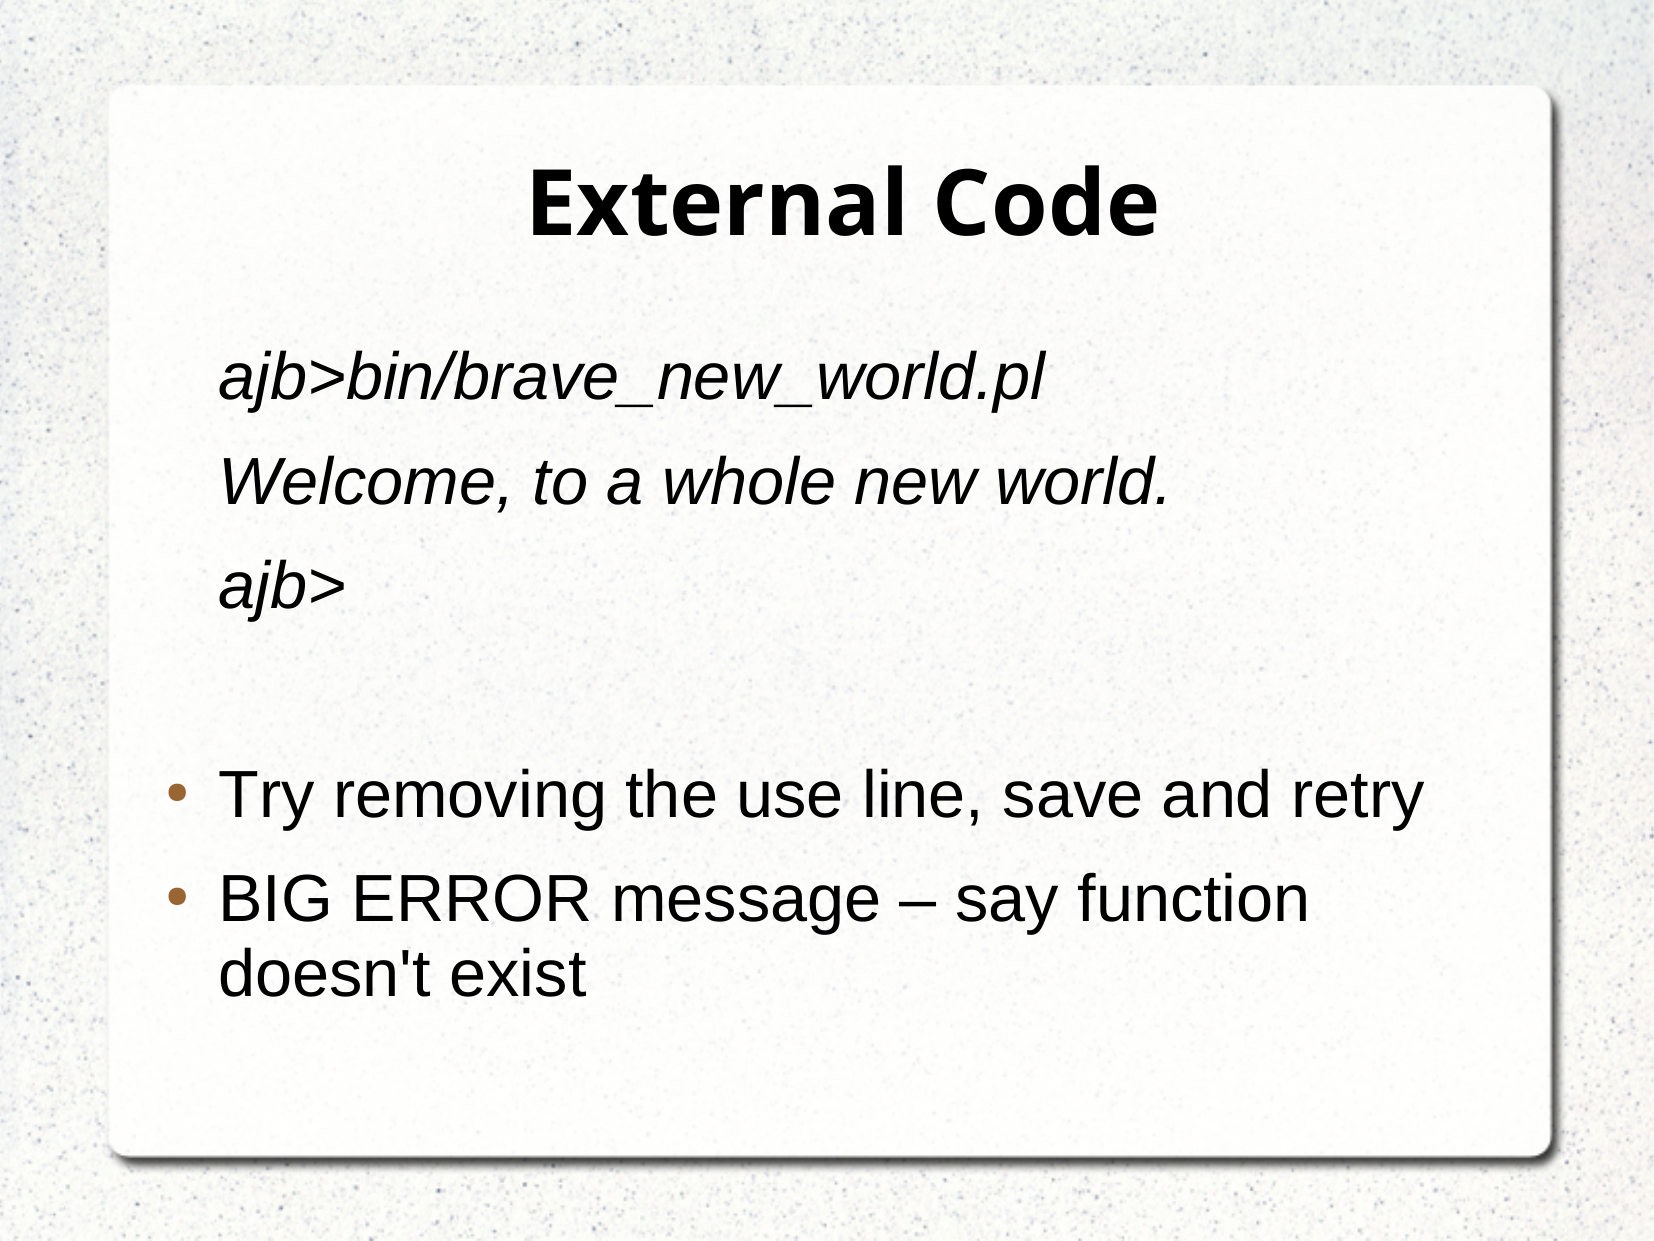

# External Code
ajb>bin/brave_new_world.pl
Welcome, to a whole new world.
ajb>
Try removing the use line, save and retry
BIG ERROR message – say function doesn't exist